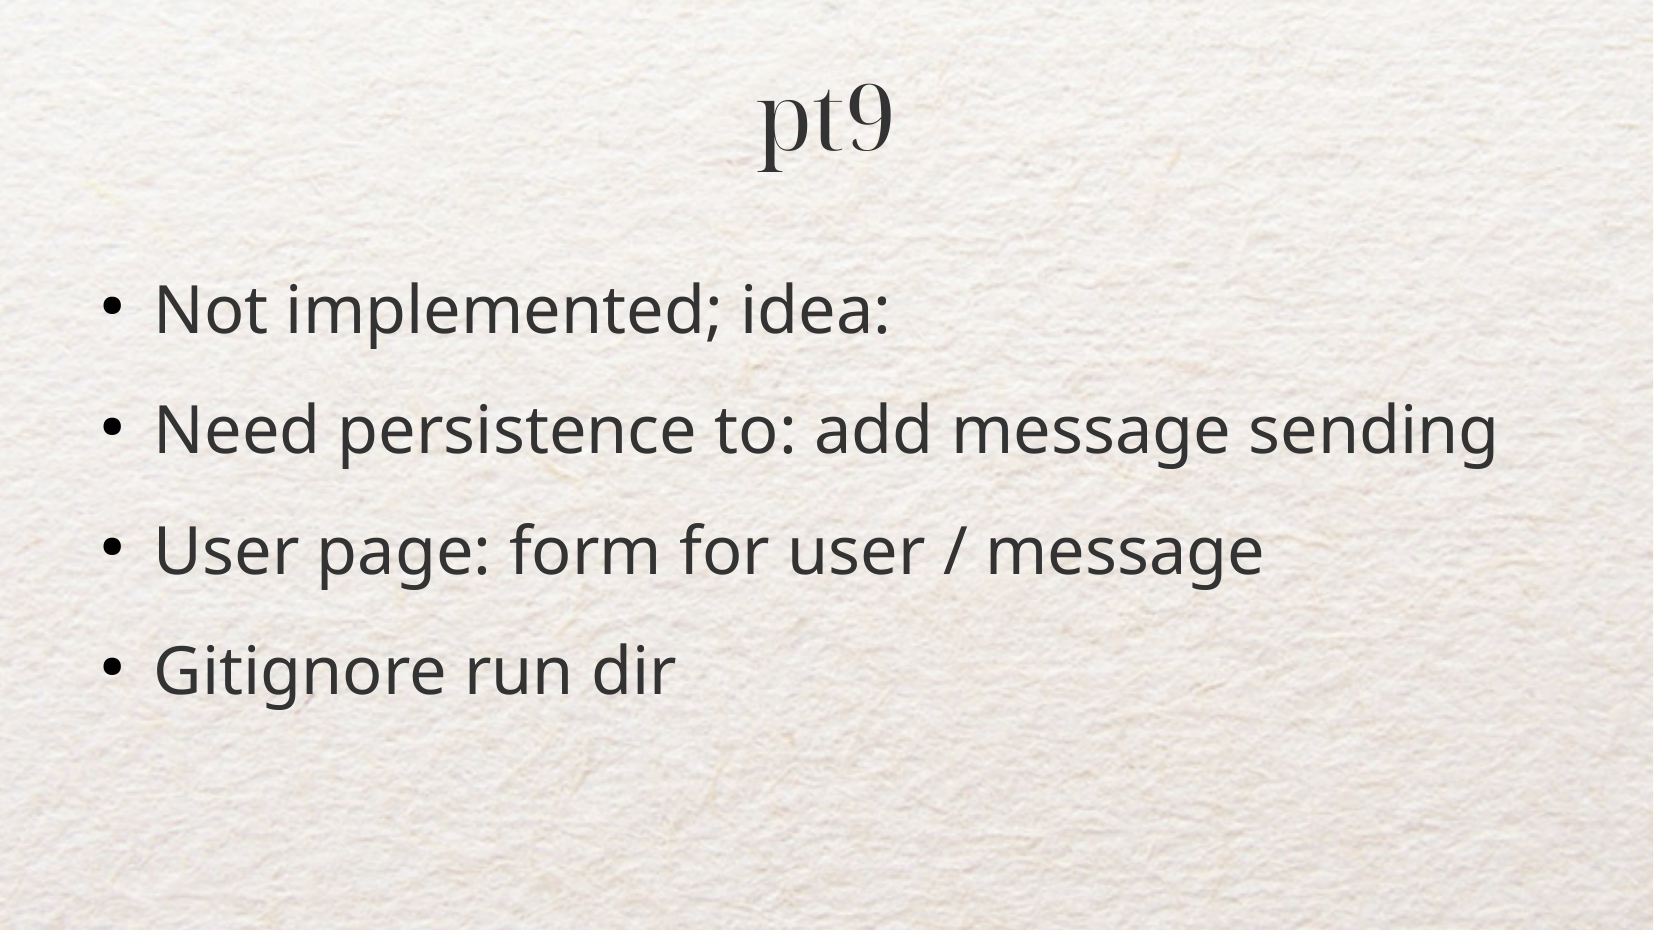

# pt9
Not implemented; idea:
Need persistence to: add message sending
User page: form for user / message
Gitignore run dir